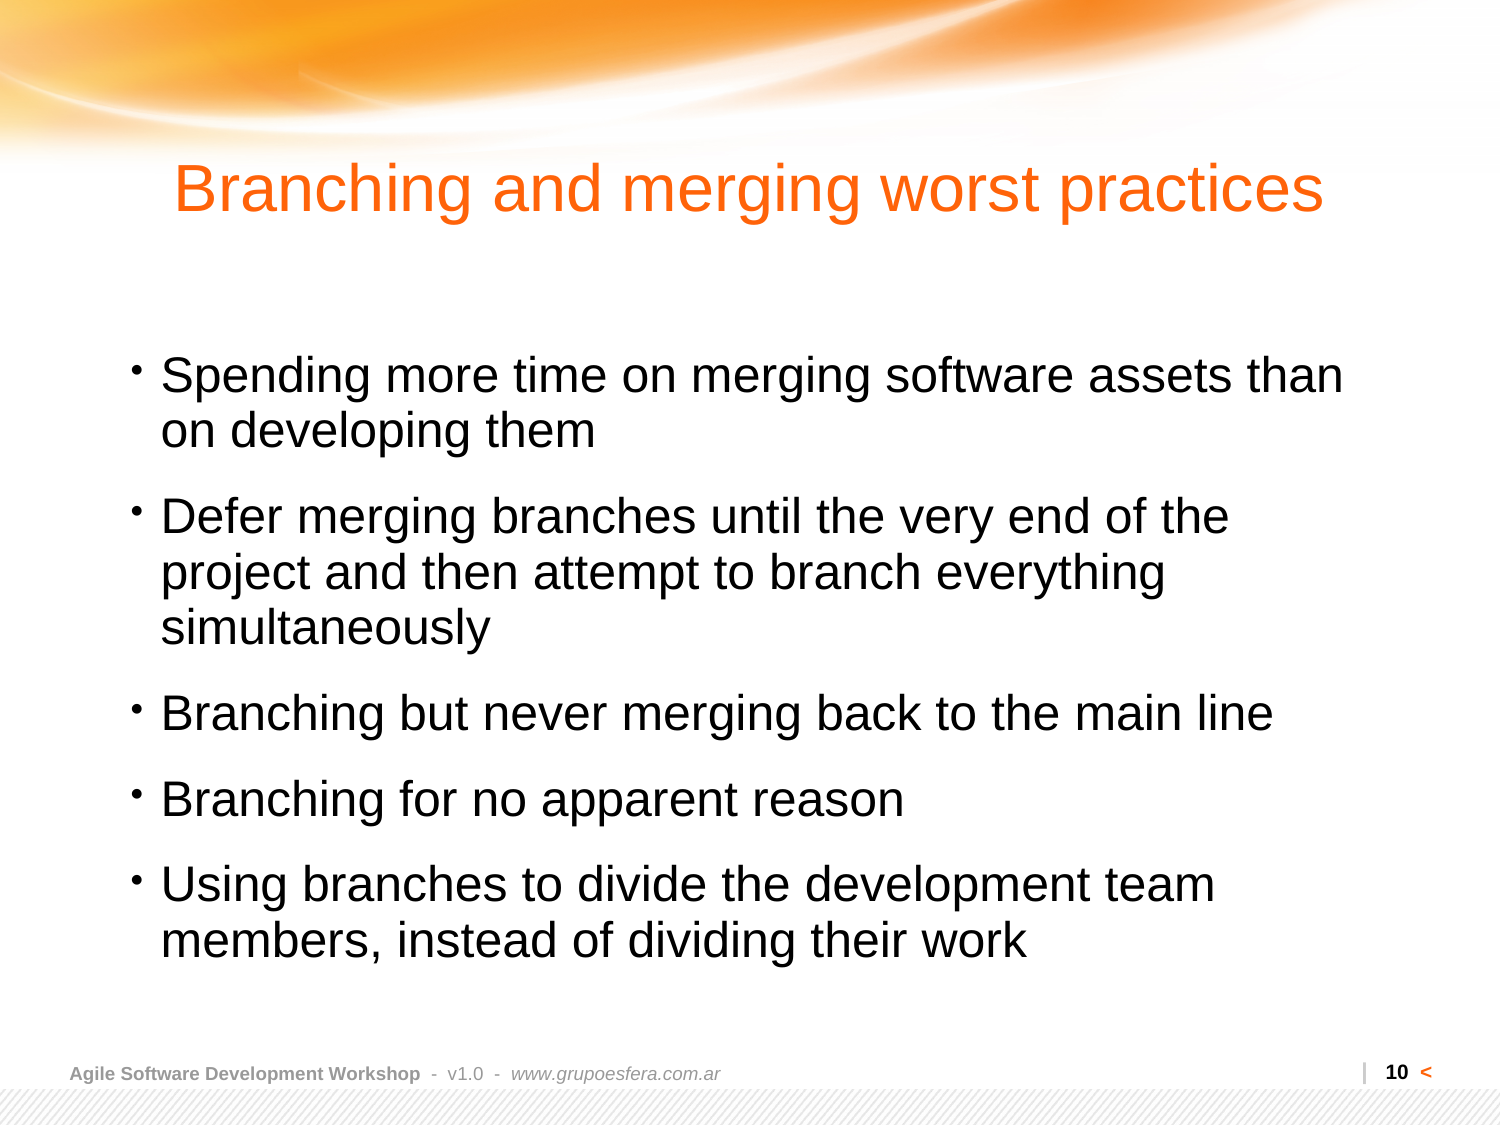

# Branching and merging worst practices
Spending more time on merging software assets than on developing them
Defer merging branches until the very end of the project and then attempt to branch everything simultaneously
Branching but never merging back to the main line
Branching for no apparent reason
Using branches to divide the development team members, instead of dividing their work